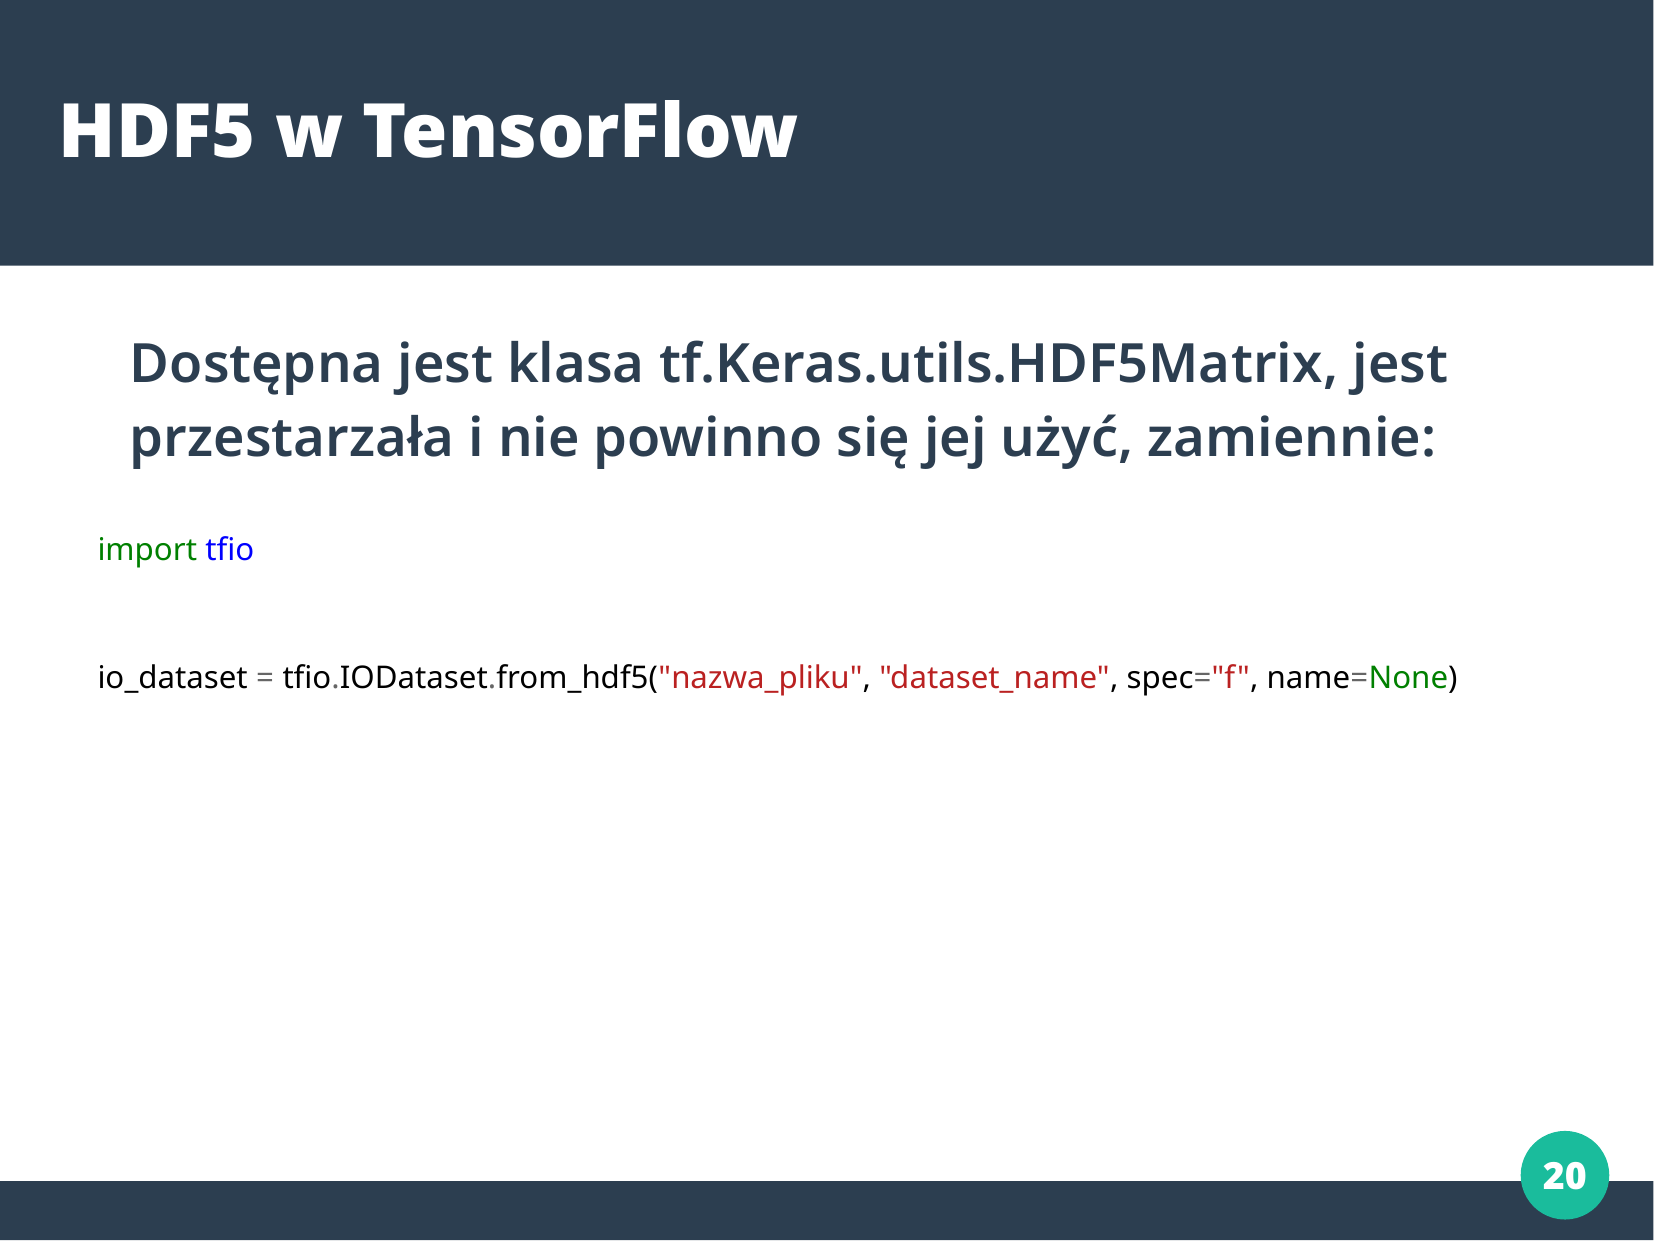

# HDF5 w TensorFlow
Dostępna jest klasa tf.Keras.utils.HDF5Matrix, jest przestarzała i nie powinno się jej użyć, zamiennie:
import tfio
io_dataset = tfio.IODataset.from_hdf5("nazwa_pliku", "dataset_name", spec="f", name=None)
20